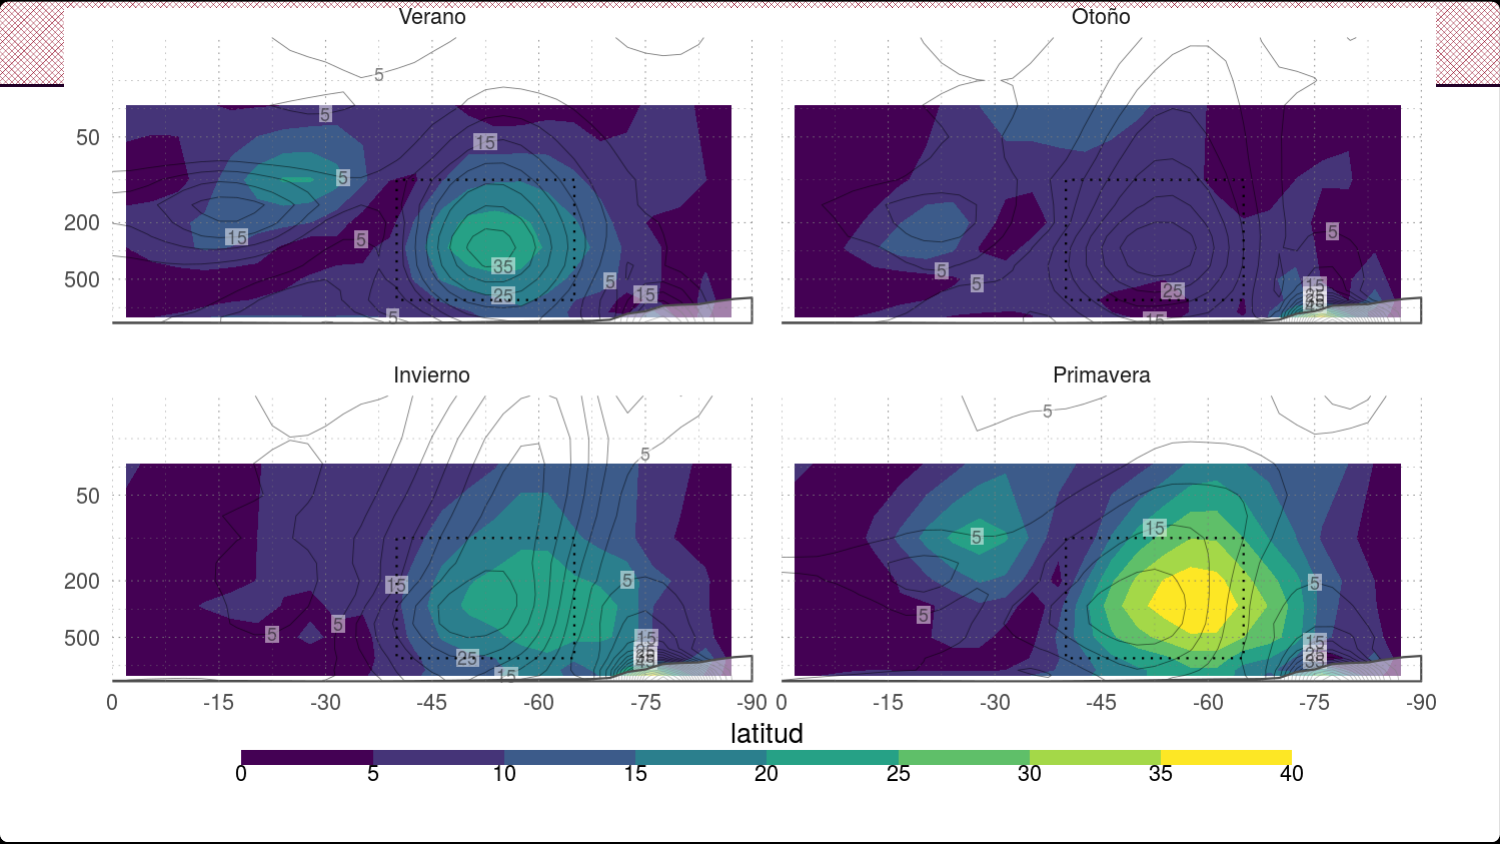

# Validación de corrida Control
Amplitud de la QS3 para SPEED en sombreado y NCEP en contornos.